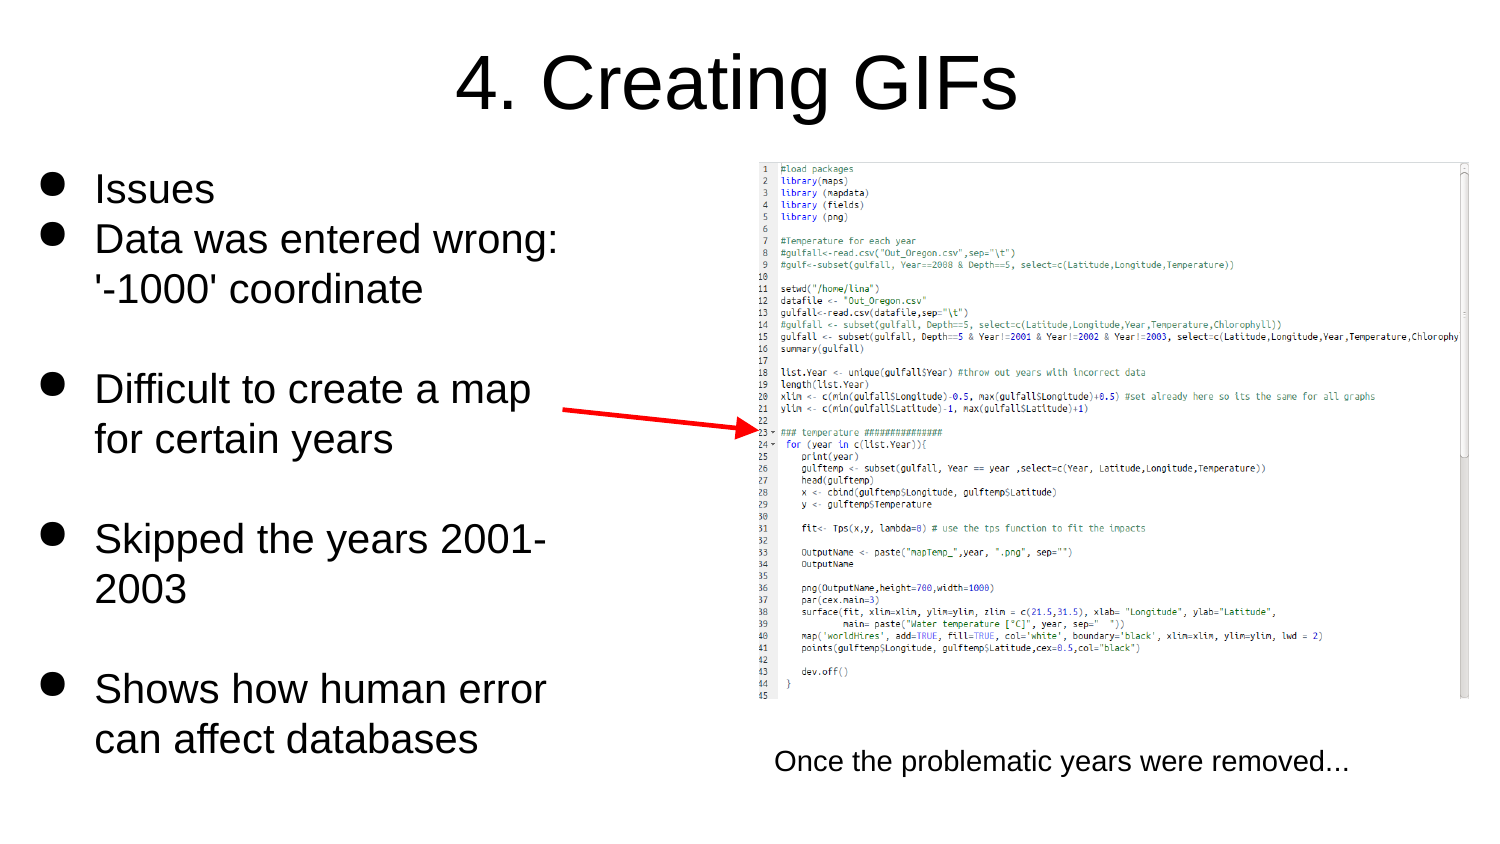

# 4. Creating GIFs
Issues
Data was entered wrong: '-1000' coordinate
Difficult to create a map for certain years
Skipped the years 2001-2003
Shows how human error can affect databases
Once the problematic years were removed...